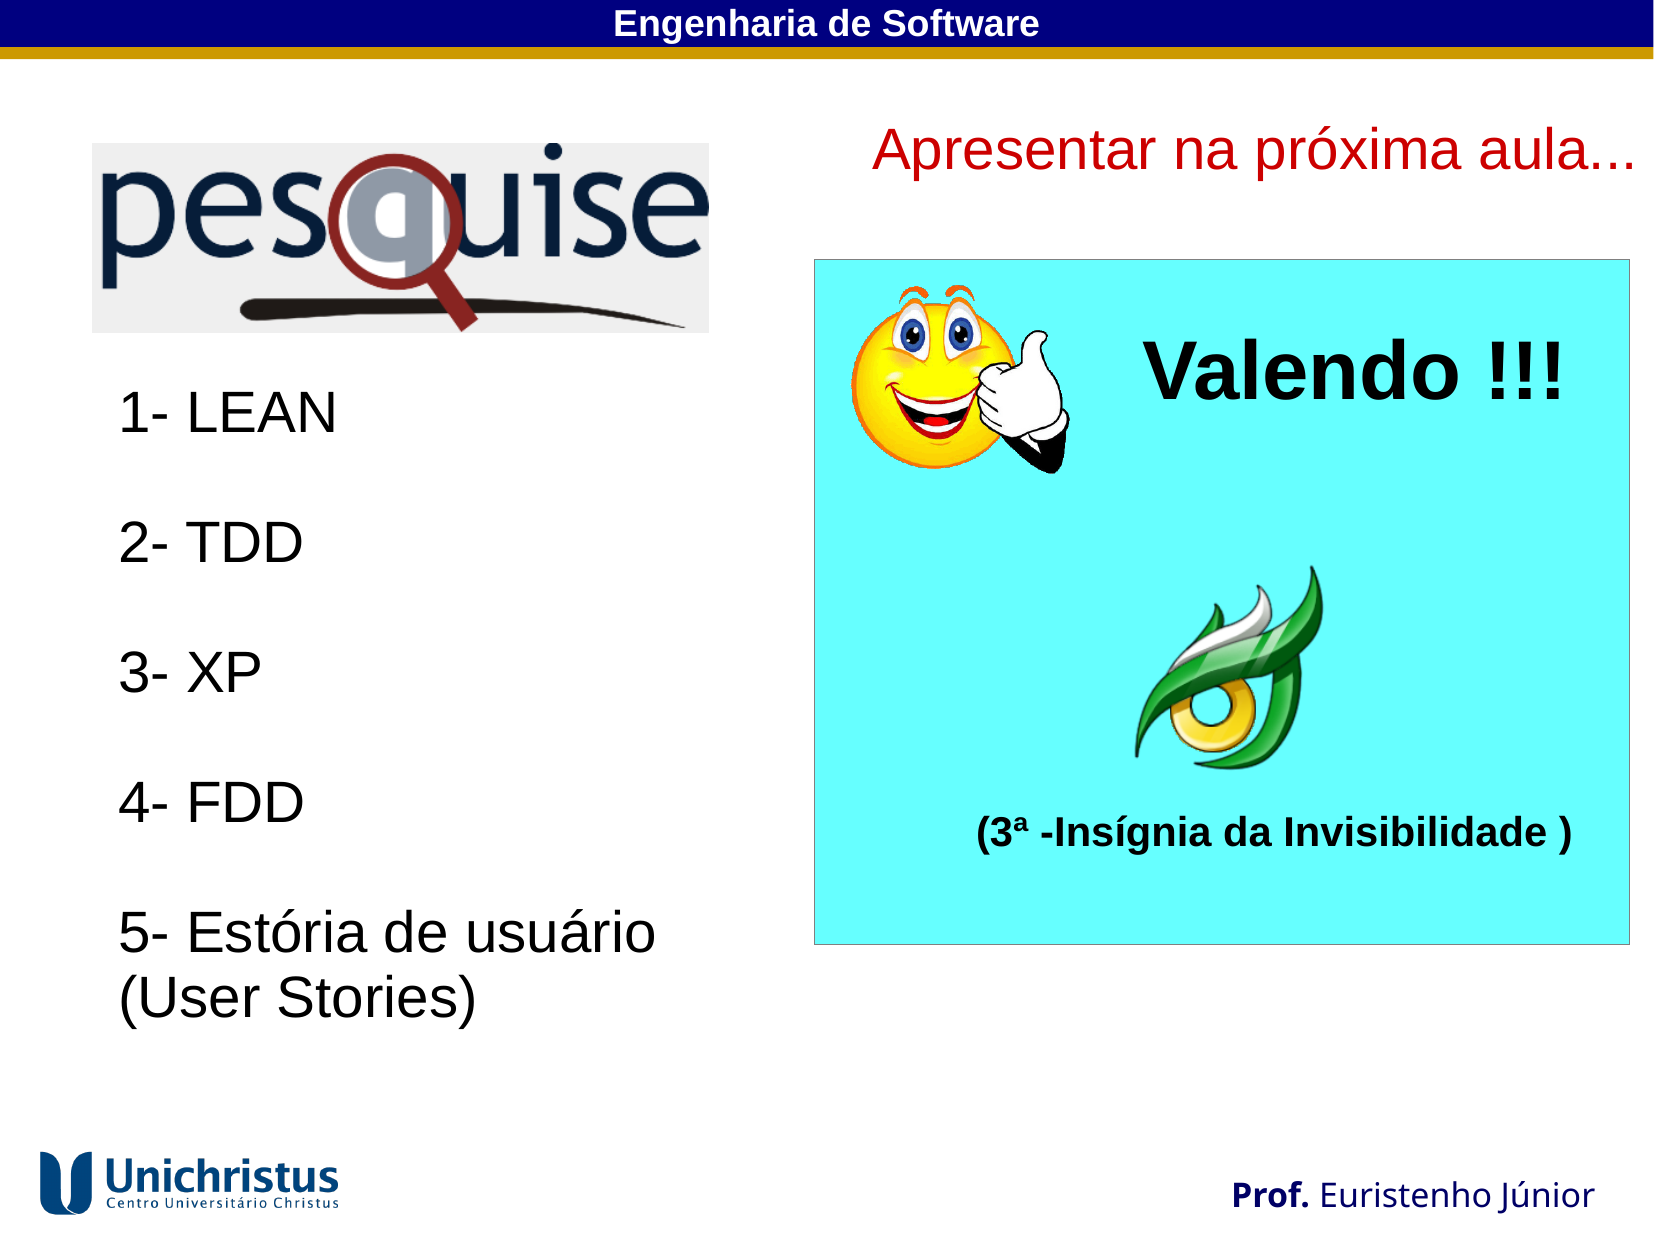

Engenharia de Software
Apresentar na próxima aula...
Valendo !!!
1- LEAN
2- TDD
3- XP
4- FDD
5- Estória de usuário
(User Stories)
 (3ª -Insígnia da Invisibilidade )
Prof. Euristenho Júnior